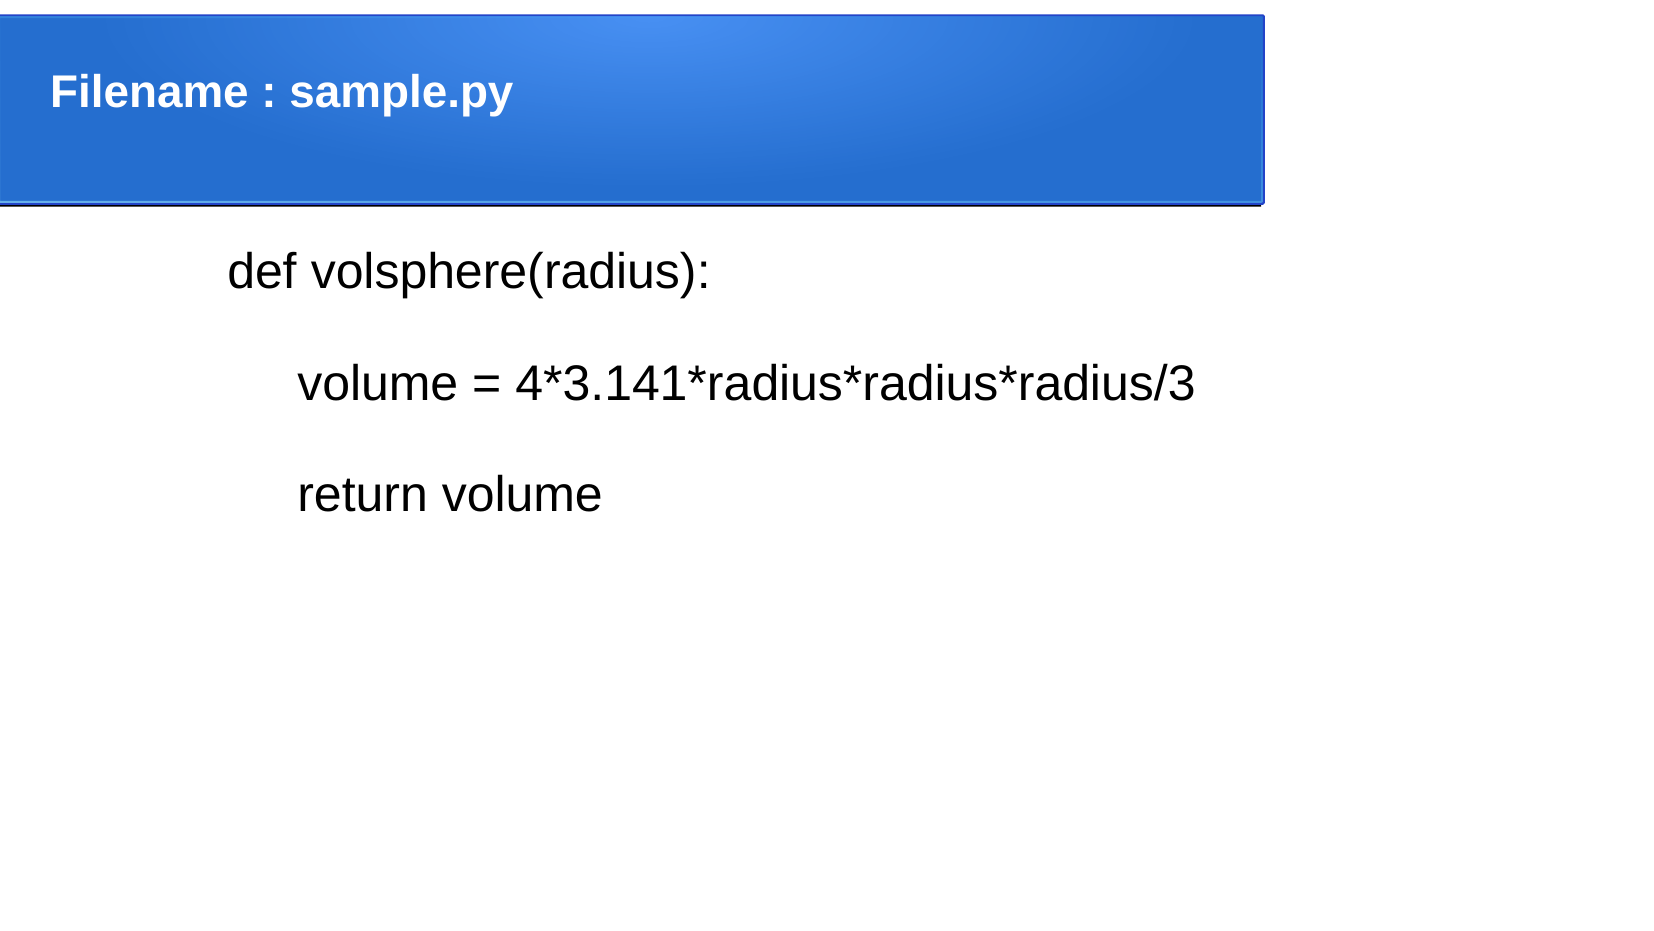

Filename : sample.py
def volsphere(radius):
 volume = 4*3.141*radius*radius*radius/3
 return volume